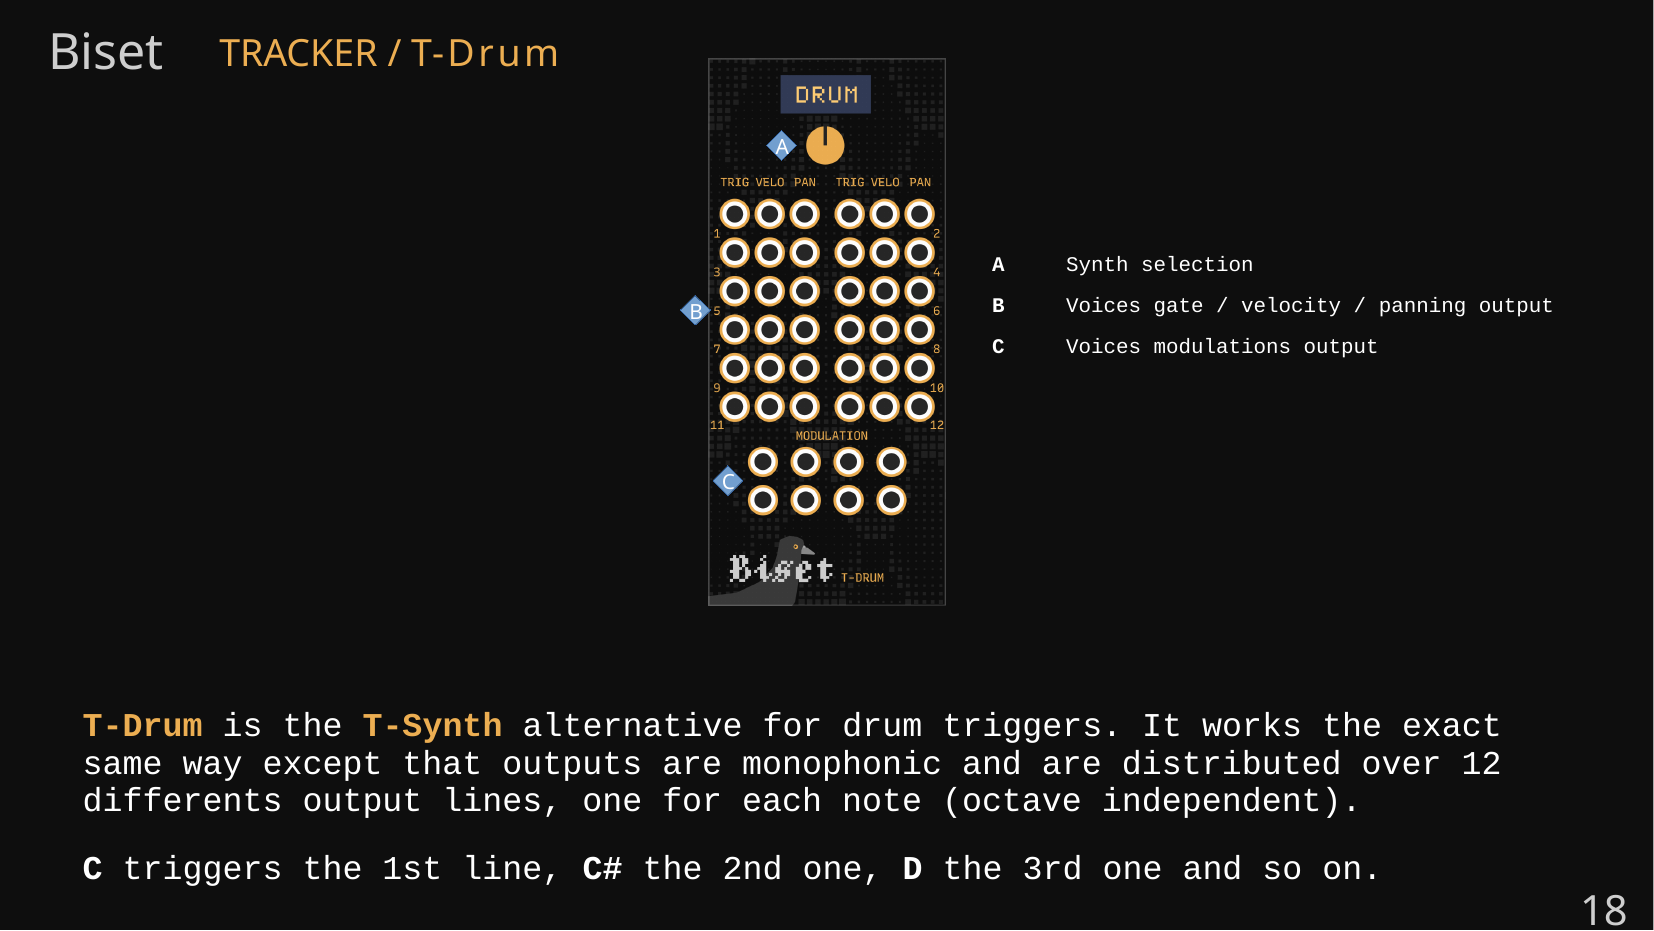

Biset
TRACKER / T-Drum
A
A	Synth selection
B	Voices gate / velocity / panning output
C	Voices modulations output
B
C
# T-Drum is the T-Synth alternative for drum triggers. It works the exact same way except that outputs are monophonic and are distributed over 12 differents output lines, one for each note (octave independent).
C triggers the 1st line, C# the 2nd one, D the 3rd one and so on.
18